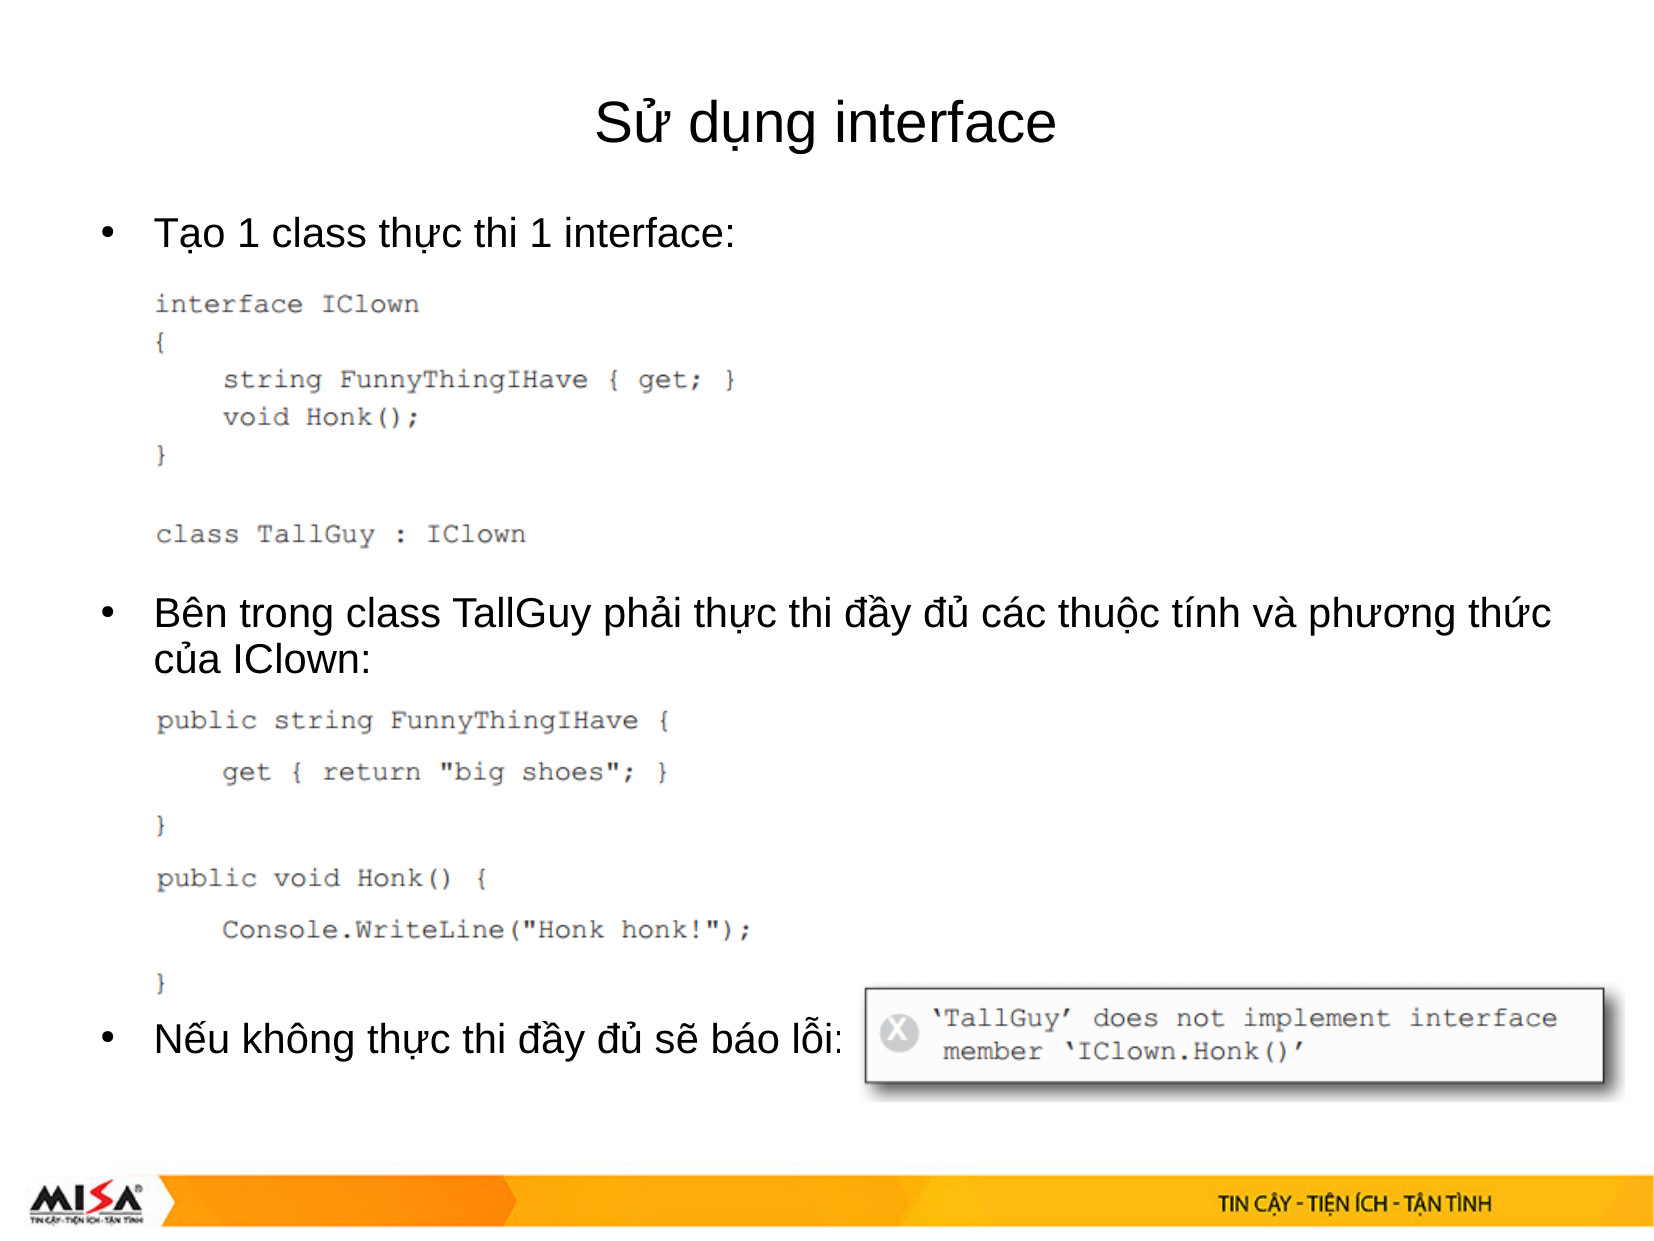

# Sử dụng interface
Tạo 1 class thực thi 1 interface:
Bên trong class TallGuy phải thực thi đầy đủ các thuộc tính và phương thức của IClown:
Nếu không thực thi đầy đủ sẽ báo lỗi: